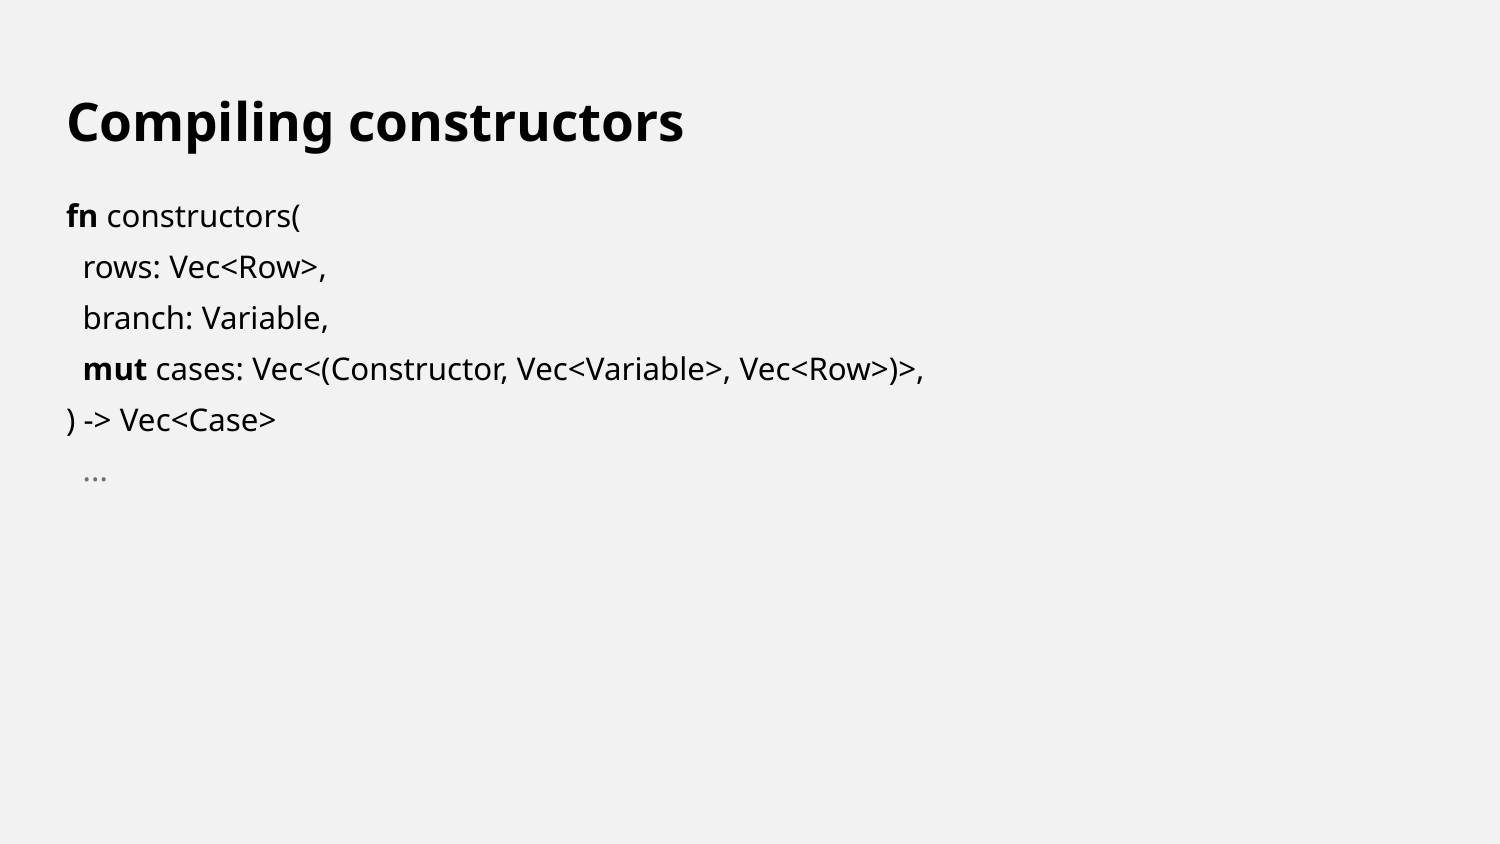

# Compiling constructors
fn constructors(
 rows: Vec<Row>,
 branch: Variable,
 mut cases: Vec<(Constructor, Vec<Variable>, Vec<Row>)>,
) -> Vec<Case>
 ...